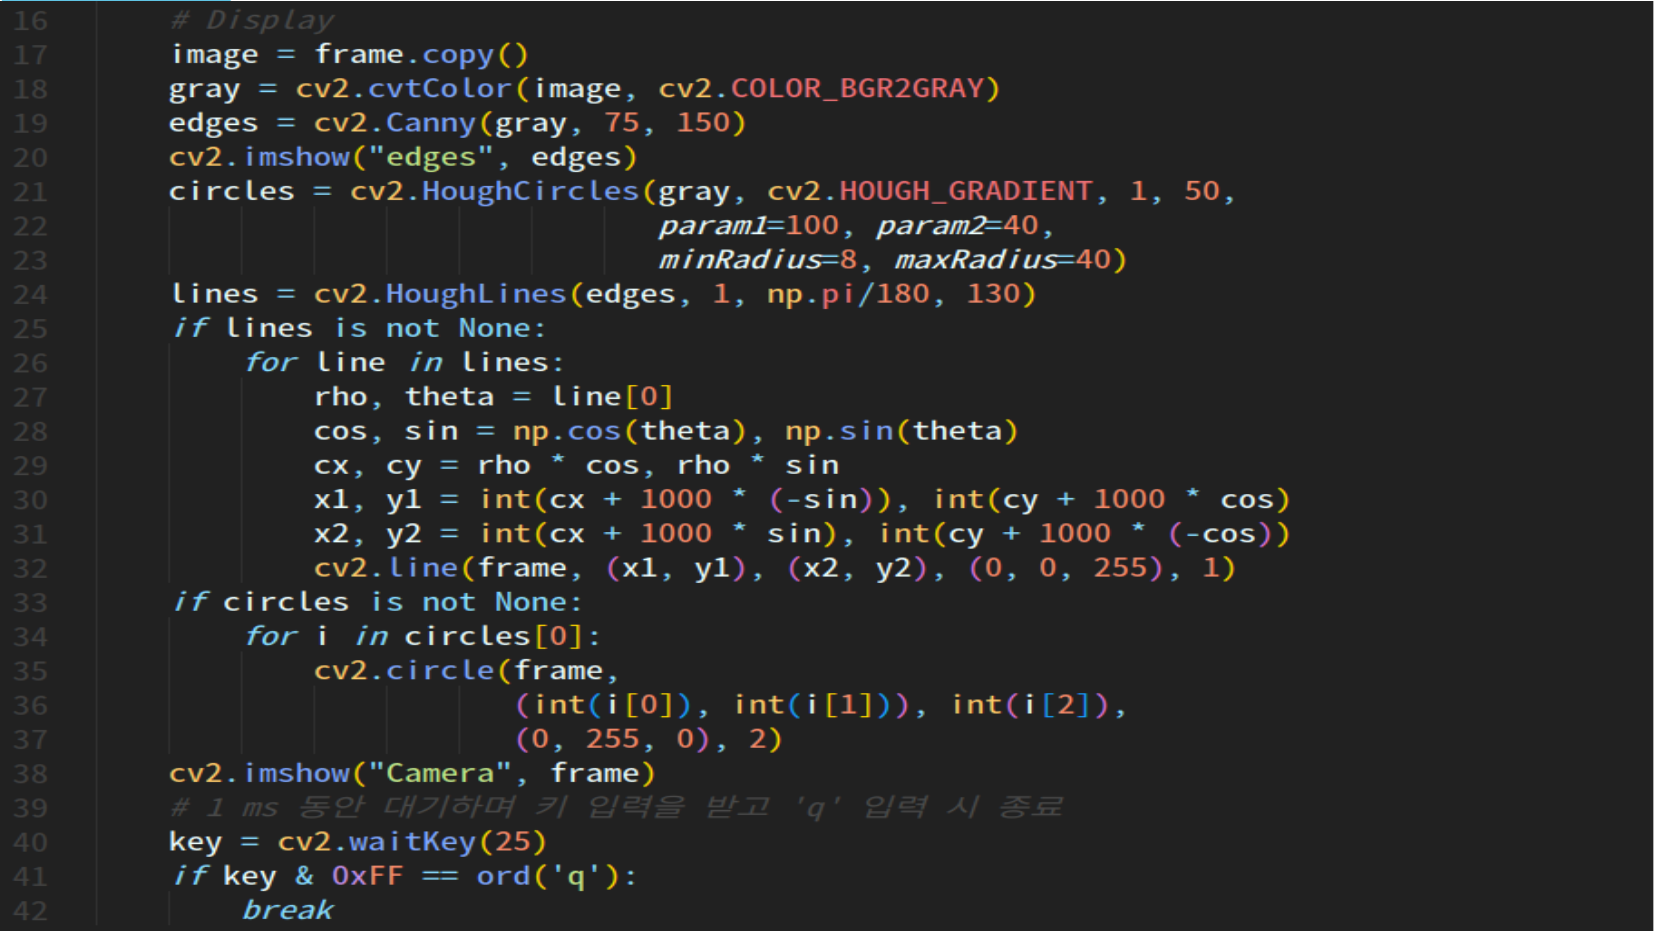

# Camera Input
1
Circle Detection
2
Line Detection
3
Canny Edge
4
Result
5